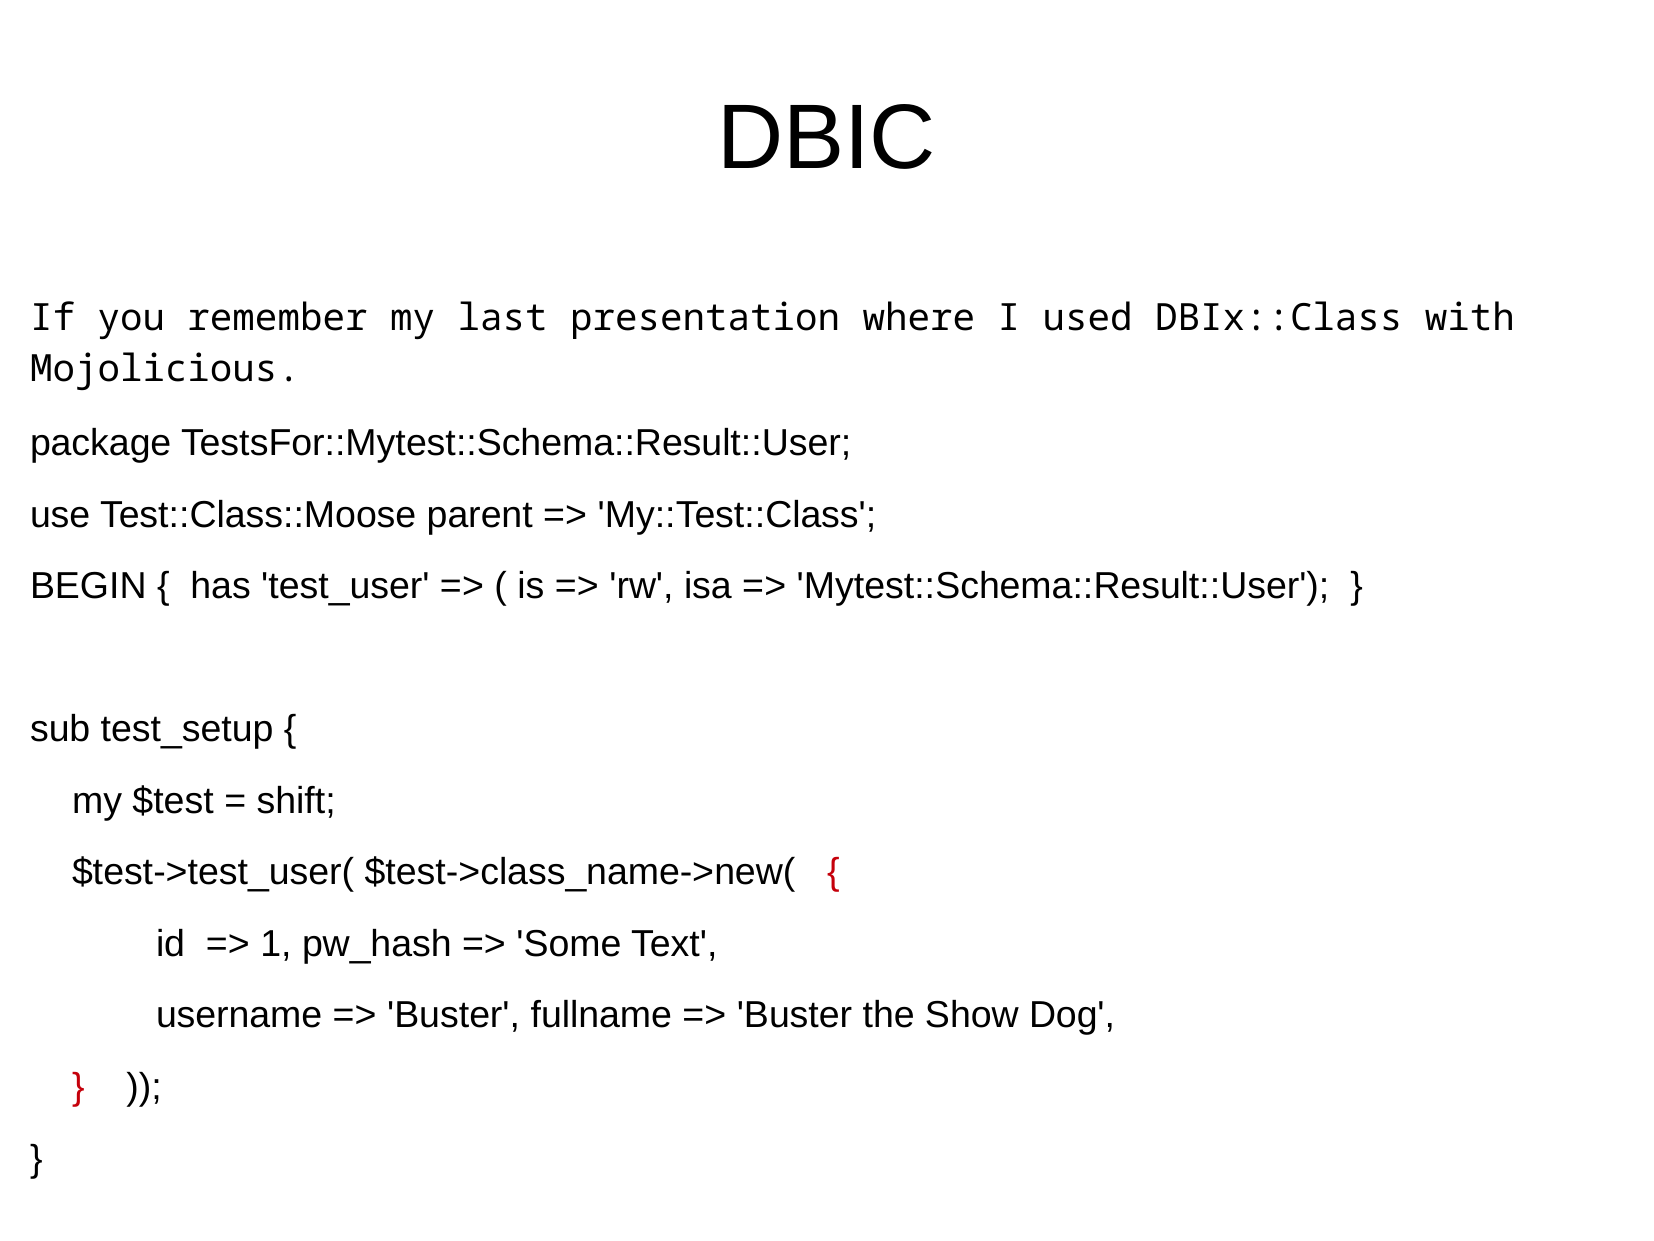

# DBIC
If you remember my last presentation where I used DBIx::Class with Mojolicious.
package TestsFor::Mytest::Schema::Result::User;
use Test::Class::Moose parent => 'My::Test::Class';
BEGIN { has 'test_user' => ( is => 'rw', isa => 'Mytest::Schema::Result::User'); }
sub test_setup {
 my $test = shift;
 $test->test_user( $test->class_name->new( {
 id => 1, pw_hash => 'Some Text',
 username => 'Buster', fullname => 'Buster the Show Dog',
 } ));
}